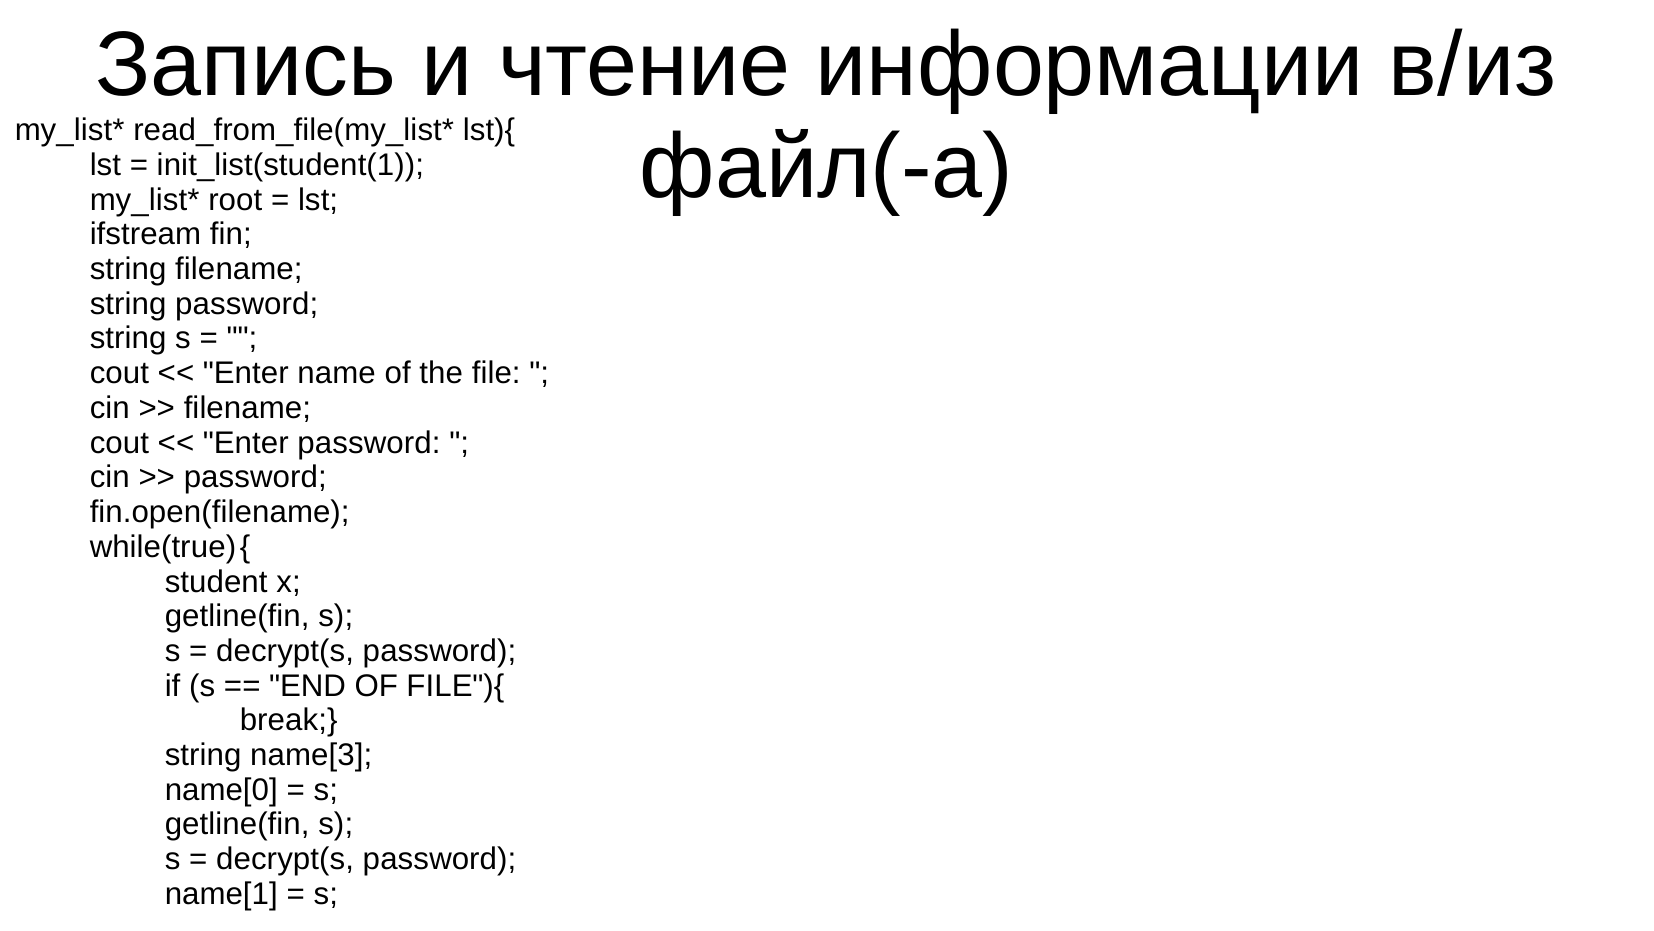

# Запись и чтение информации в/из файл(-а)
my_list* read_from_file(my_list* lst){
	lst = init_list(student(1));
	my_list* root = lst;
	ifstream fin;
	string filename;
	string password;
	string s = "";
	cout << "Enter name of the file: ";
	cin >> filename;
	cout << "Enter password: ";
	cin >> password;
	fin.open(filename);
	while(true)	{
		student x;
		getline(fin, s);
		s = decrypt(s, password);
		if (s == "END OF FILE"){
			break;}
		string name[3];
		name[0] = s;
		getline(fin, s);
		s = decrypt(s, password);
		name[1] = s;